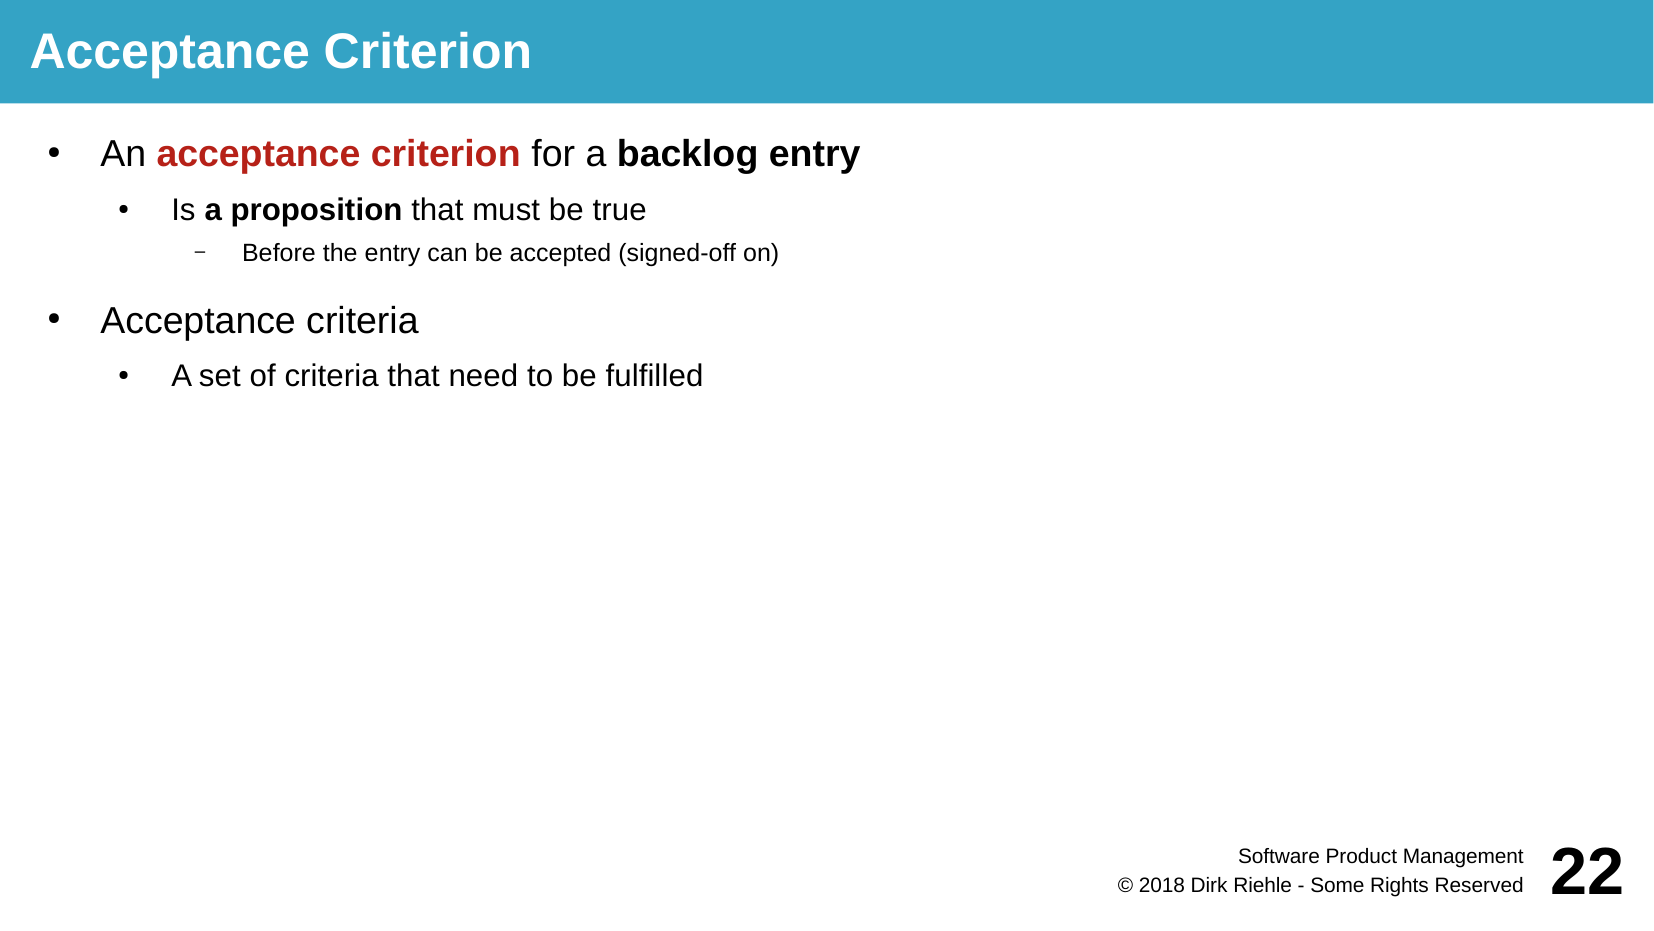

# Acceptance Criterion
An acceptance criterion for a backlog entry
Is a proposition that must be true
Before the entry can be accepted (signed-off on)
Acceptance criteria
A set of criteria that need to be fulfilled
Software Product Management
22
© 2018 Dirk Riehle - Some Rights Reserved